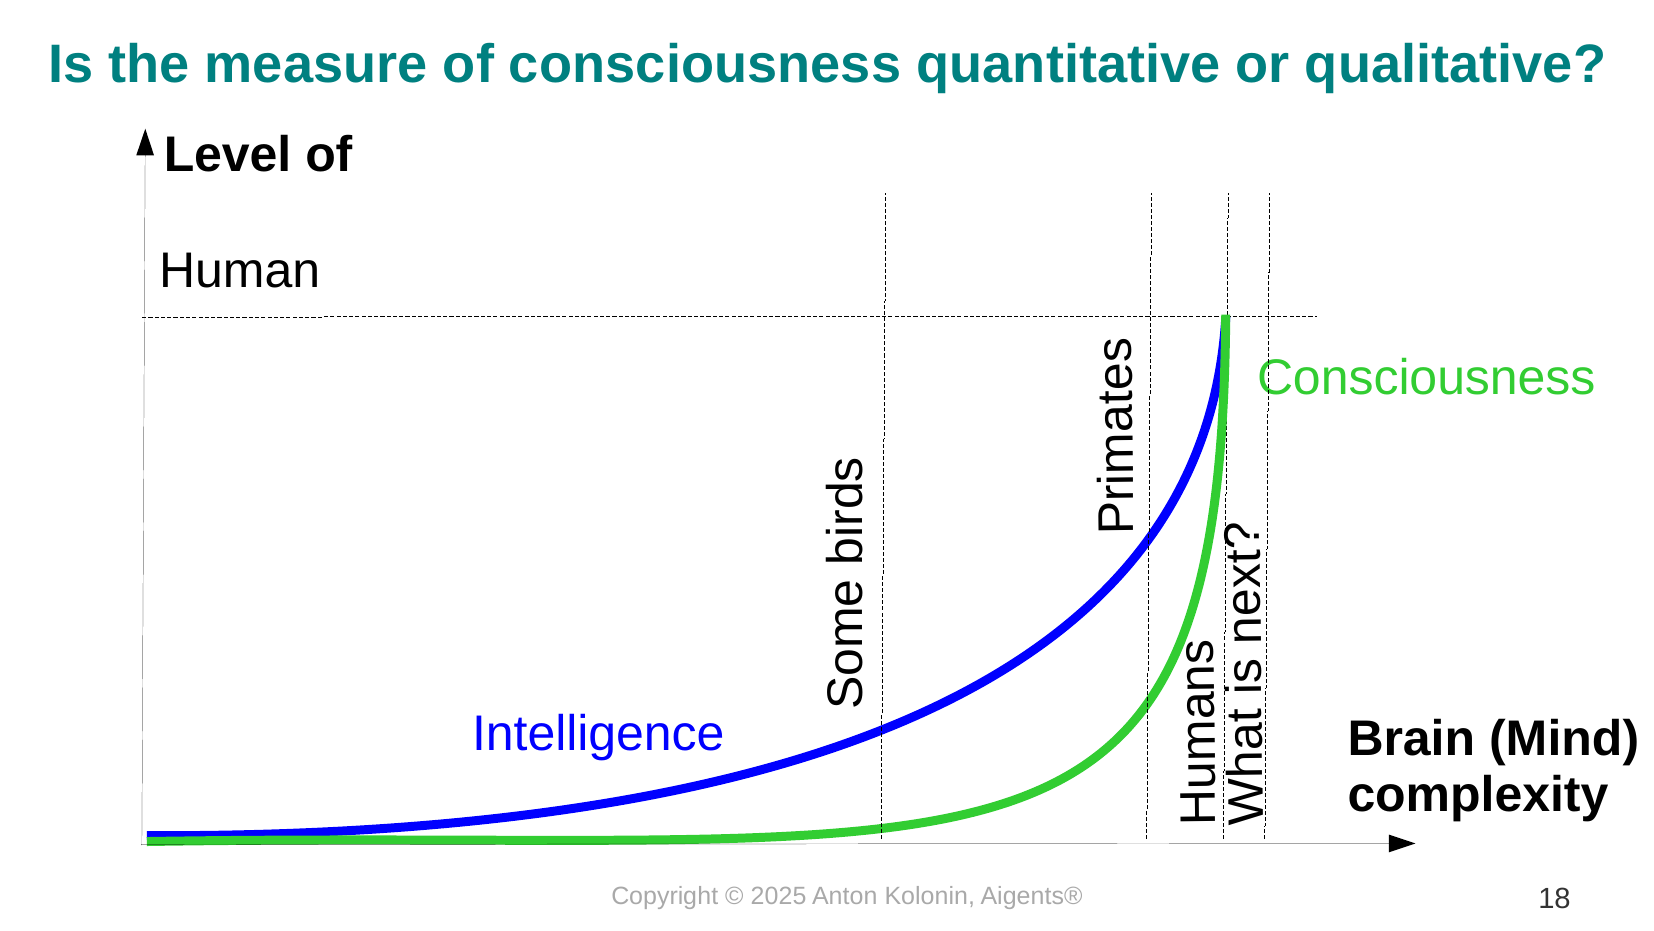

Is the measure of consciousness quantitative or qualitative?
Level of
Human
Consciousness
Primates
Some birds
What is next?
Humans
Intelligence
Brain (Mind)
complexity
Copyright © 2025 Anton Kolonin, Aigents®
18